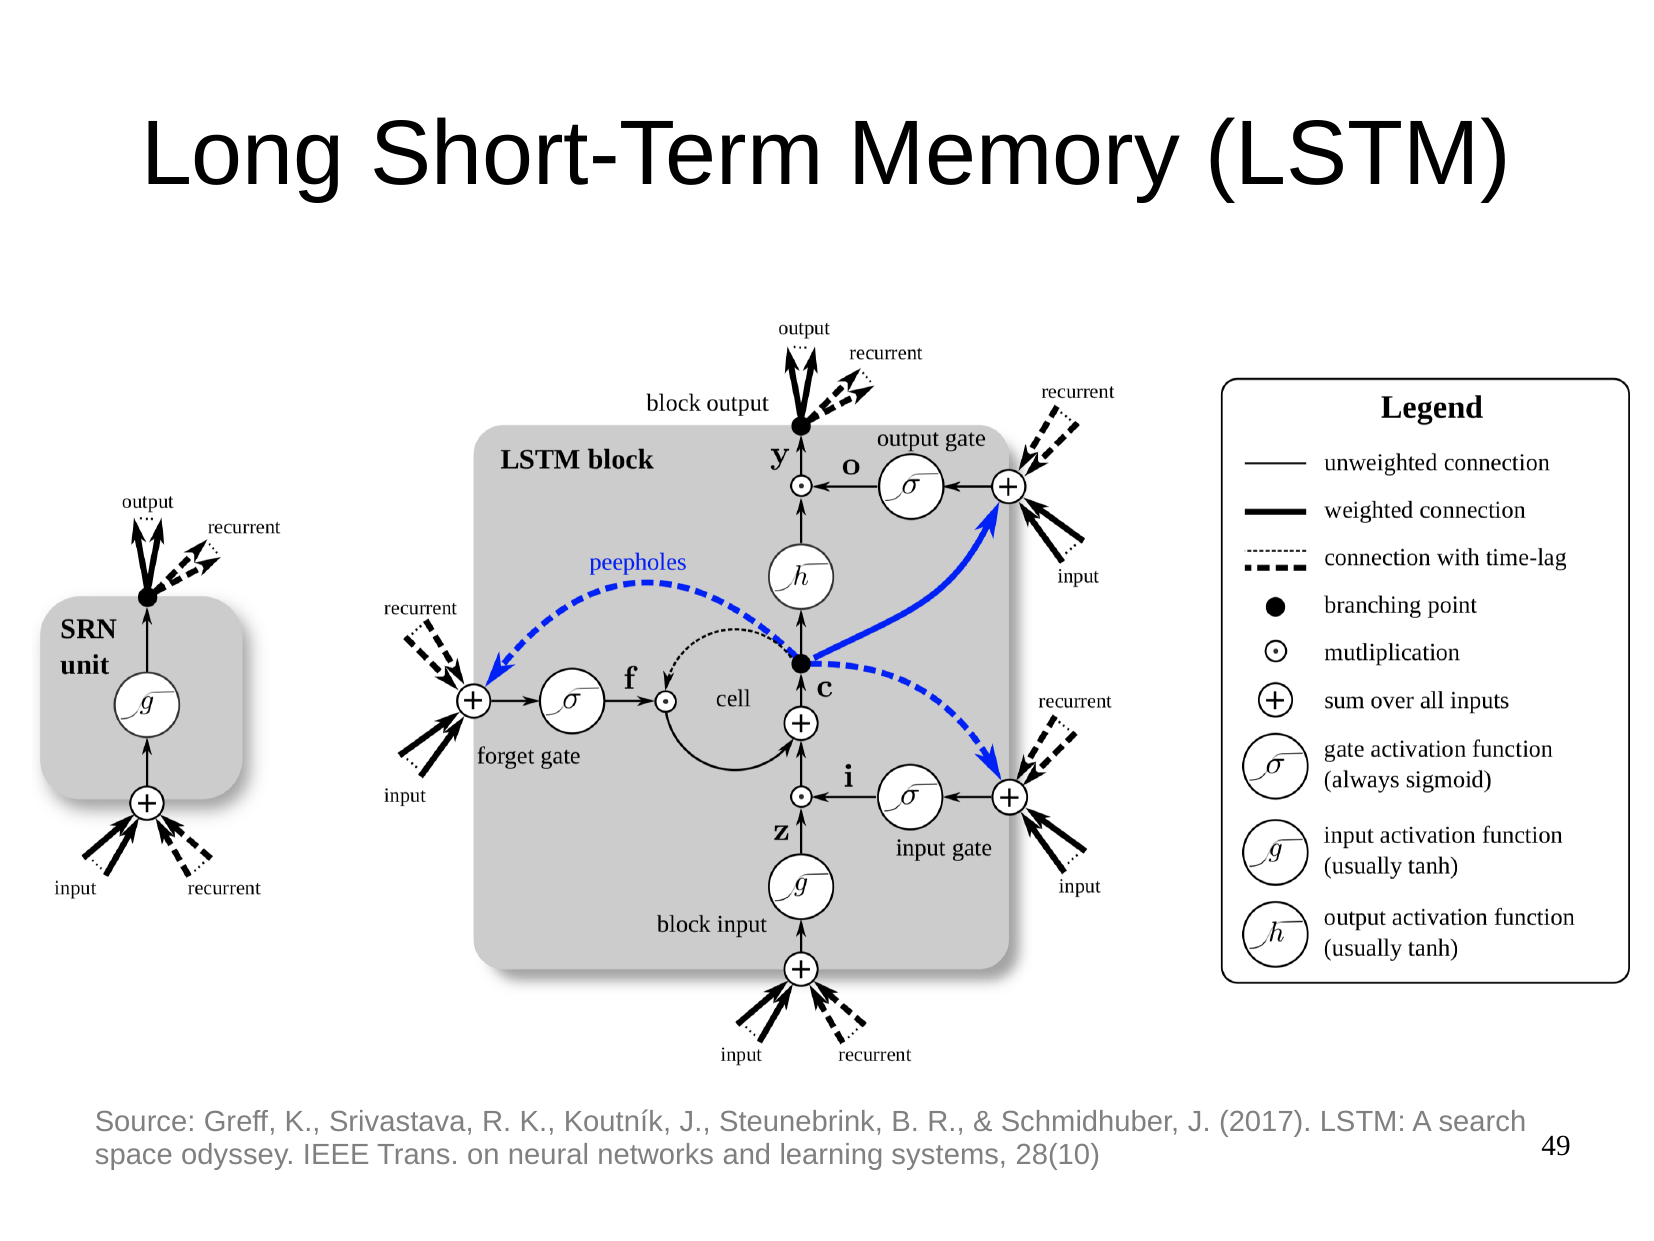

# Long Short-Term Memory (LSTM)
Source: Greff, K., Srivastava, R. K., Koutník, J., Steunebrink, B. R., & Schmidhuber, J. (2017). LSTM: A search space odyssey. IEEE Trans. on neural networks and learning systems, 28(10)
49